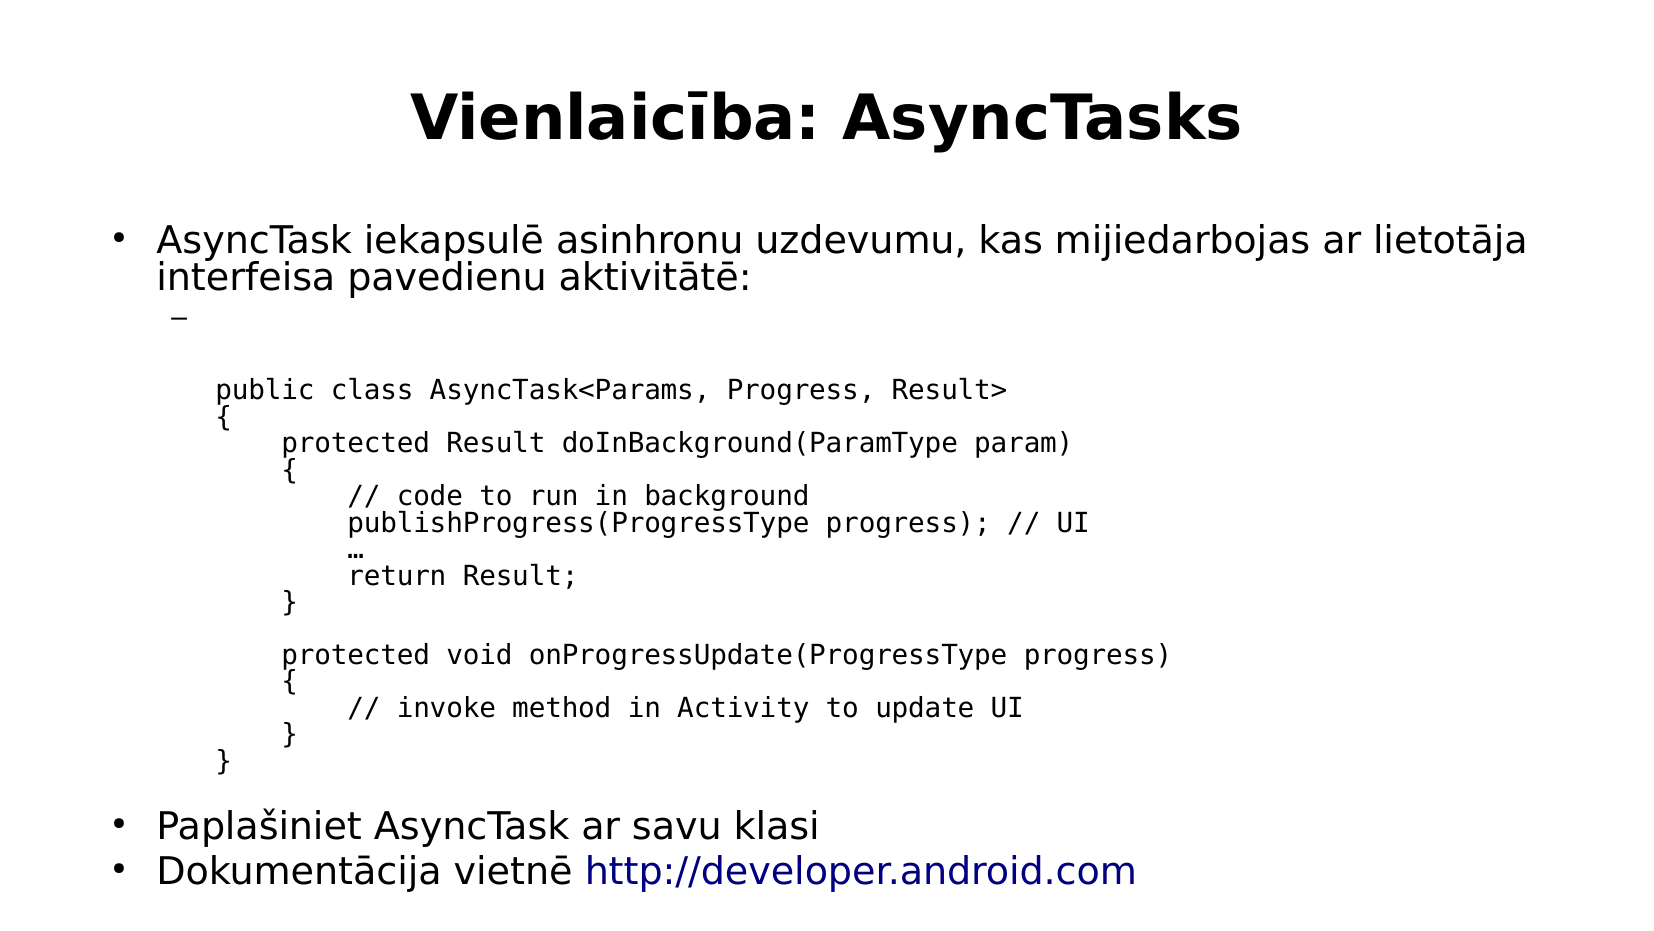

# Vienlaicība: AsyncTasks
AsyncTask iekapsulē asinhronu uzdevumu, kas mijiedarbojas ar lietotāja interfeisa pavedienu aktivitātē:
public class AsyncTask<Params, Progress, Result>
{
 protected Result doInBackground(ParamType param)
 {
 // code to run in background
 publishProgress(ProgressType progress); // UI
 …
 return Result;
 }
 protected void onProgressUpdate(ProgressType progress)
 {
 // invoke method in Activity to update UI
 }
}
Paplašiniet AsyncTask ar savu klasi
Dokumentācija vietnē http://developer.android.com